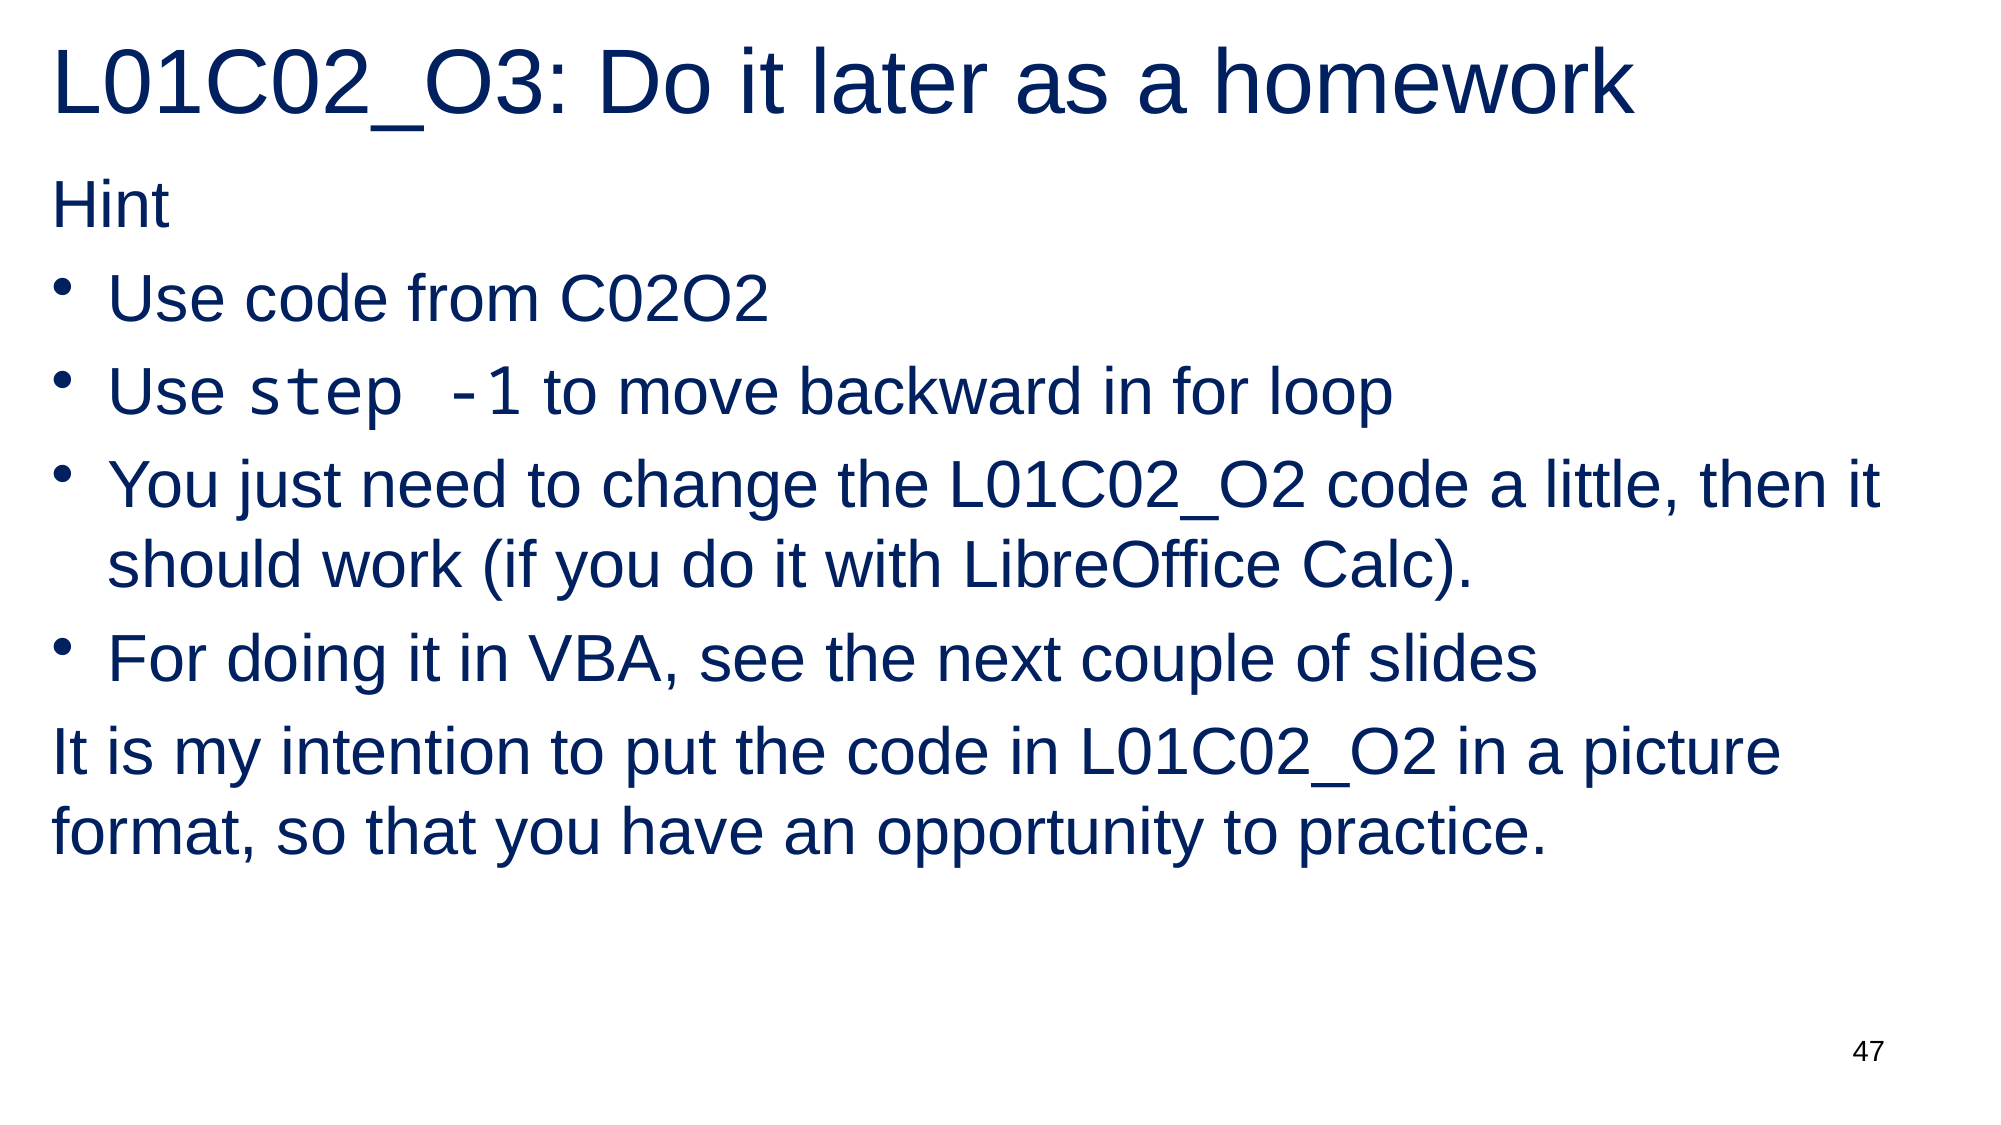

# L01C02_O3: Do it later as a homework
Hint
Use code from C02O2
Use step -1 to move backward in for loop
You just need to change the L01C02_O2 code a little, then it should work (if you do it with LibreOffice Calc).
For doing it in VBA, see the next couple of slides
It is my intention to put the code in L01C02_O2 in a picture format, so that you have an opportunity to practice.